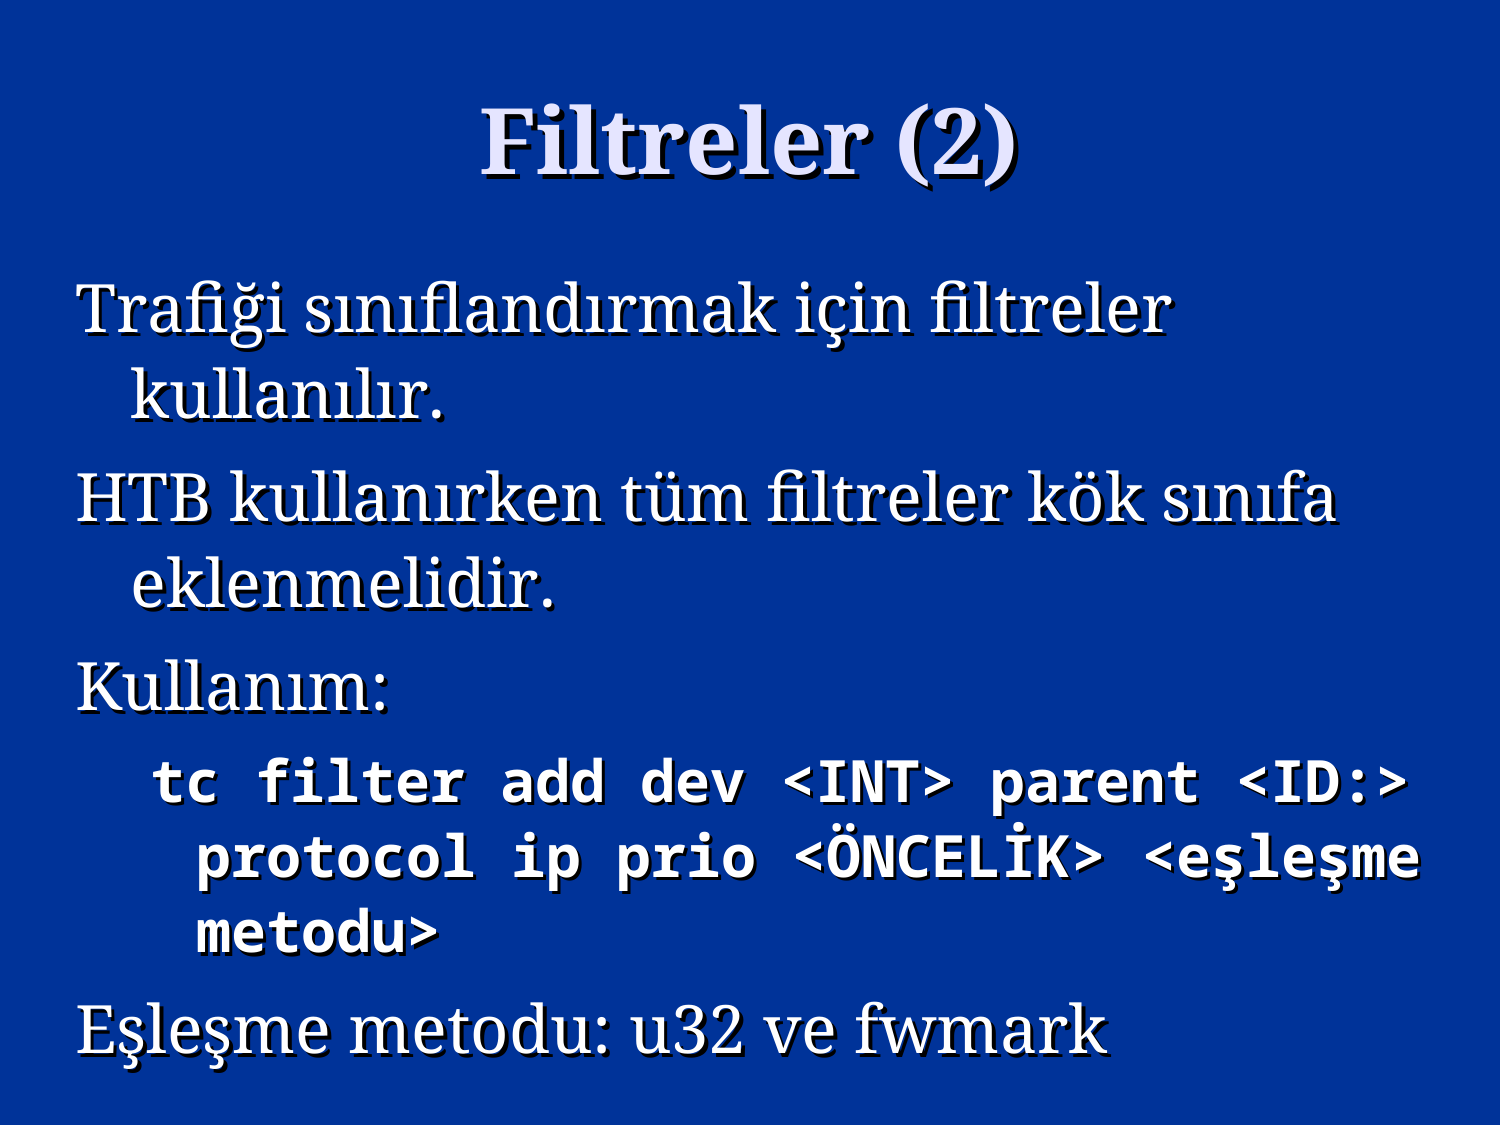

# Filtreler (2)
Trafiği sınıflandırmak için filtreler kullanılır.
HTB kullanırken tüm filtreler kök sınıfa eklenmelidir.
Kullanım:
tc filter add dev <INT> parent <ID:> protocol ip prio <ÖNCELİK> <eşleşme metodu>
Eşleşme metodu: u32 ve fwmark